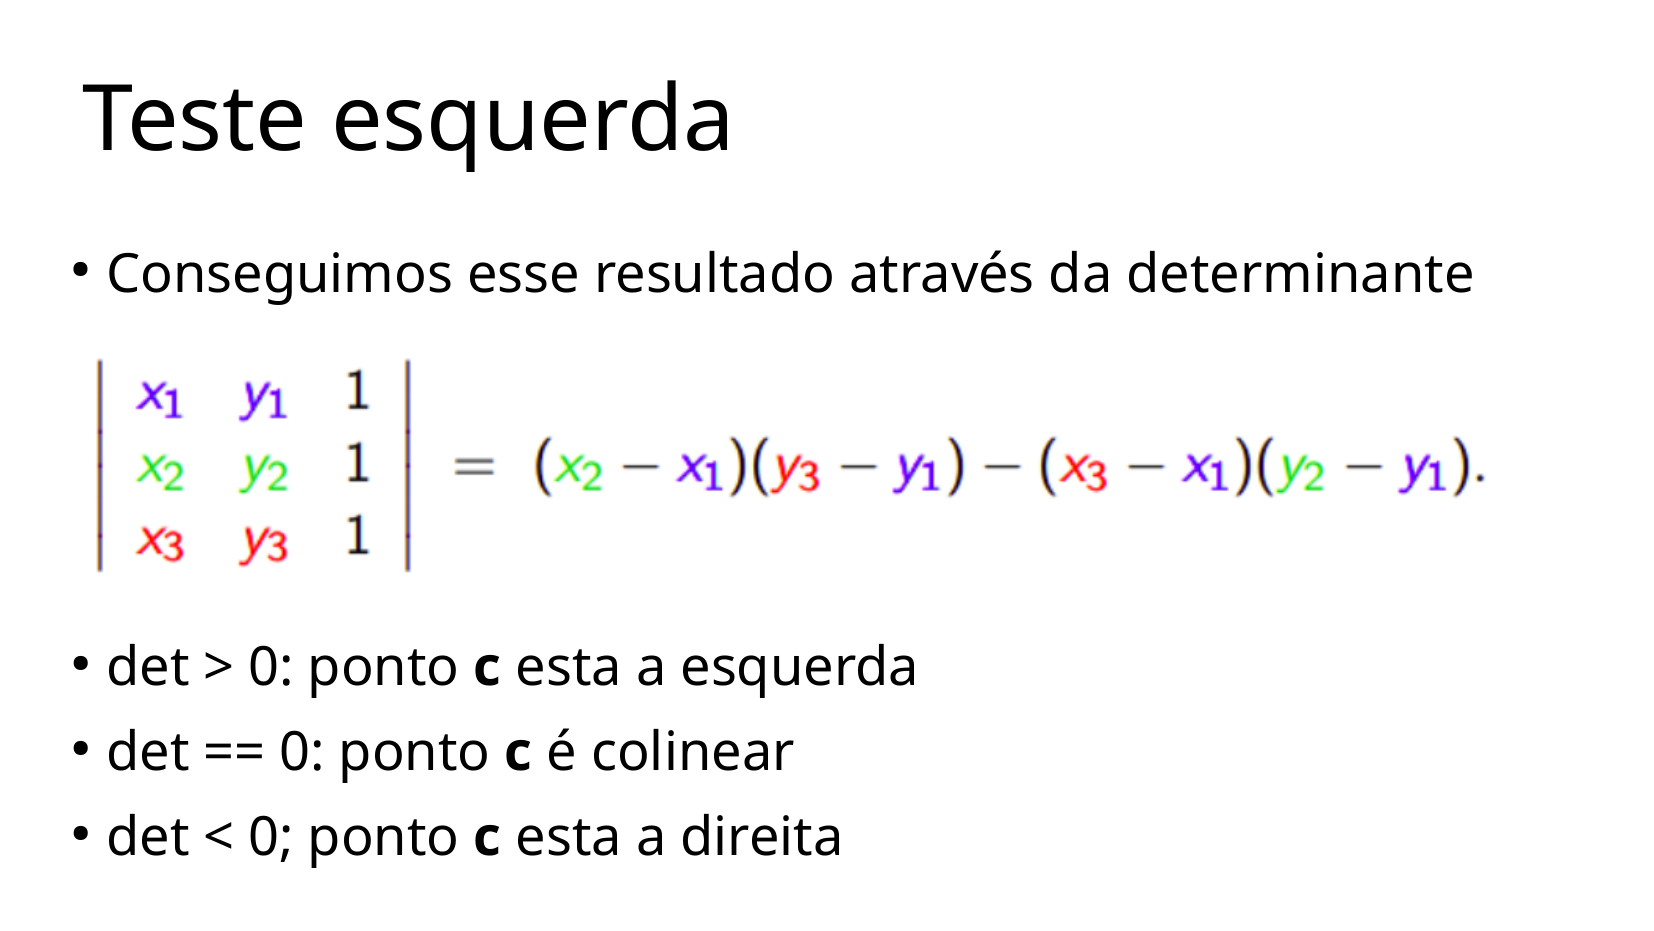

# Teste esquerda
Conseguimos esse resultado através da determinante
det > 0: ponto c esta a esquerda
det == 0: ponto c é colinear
det < 0; ponto c esta a direita